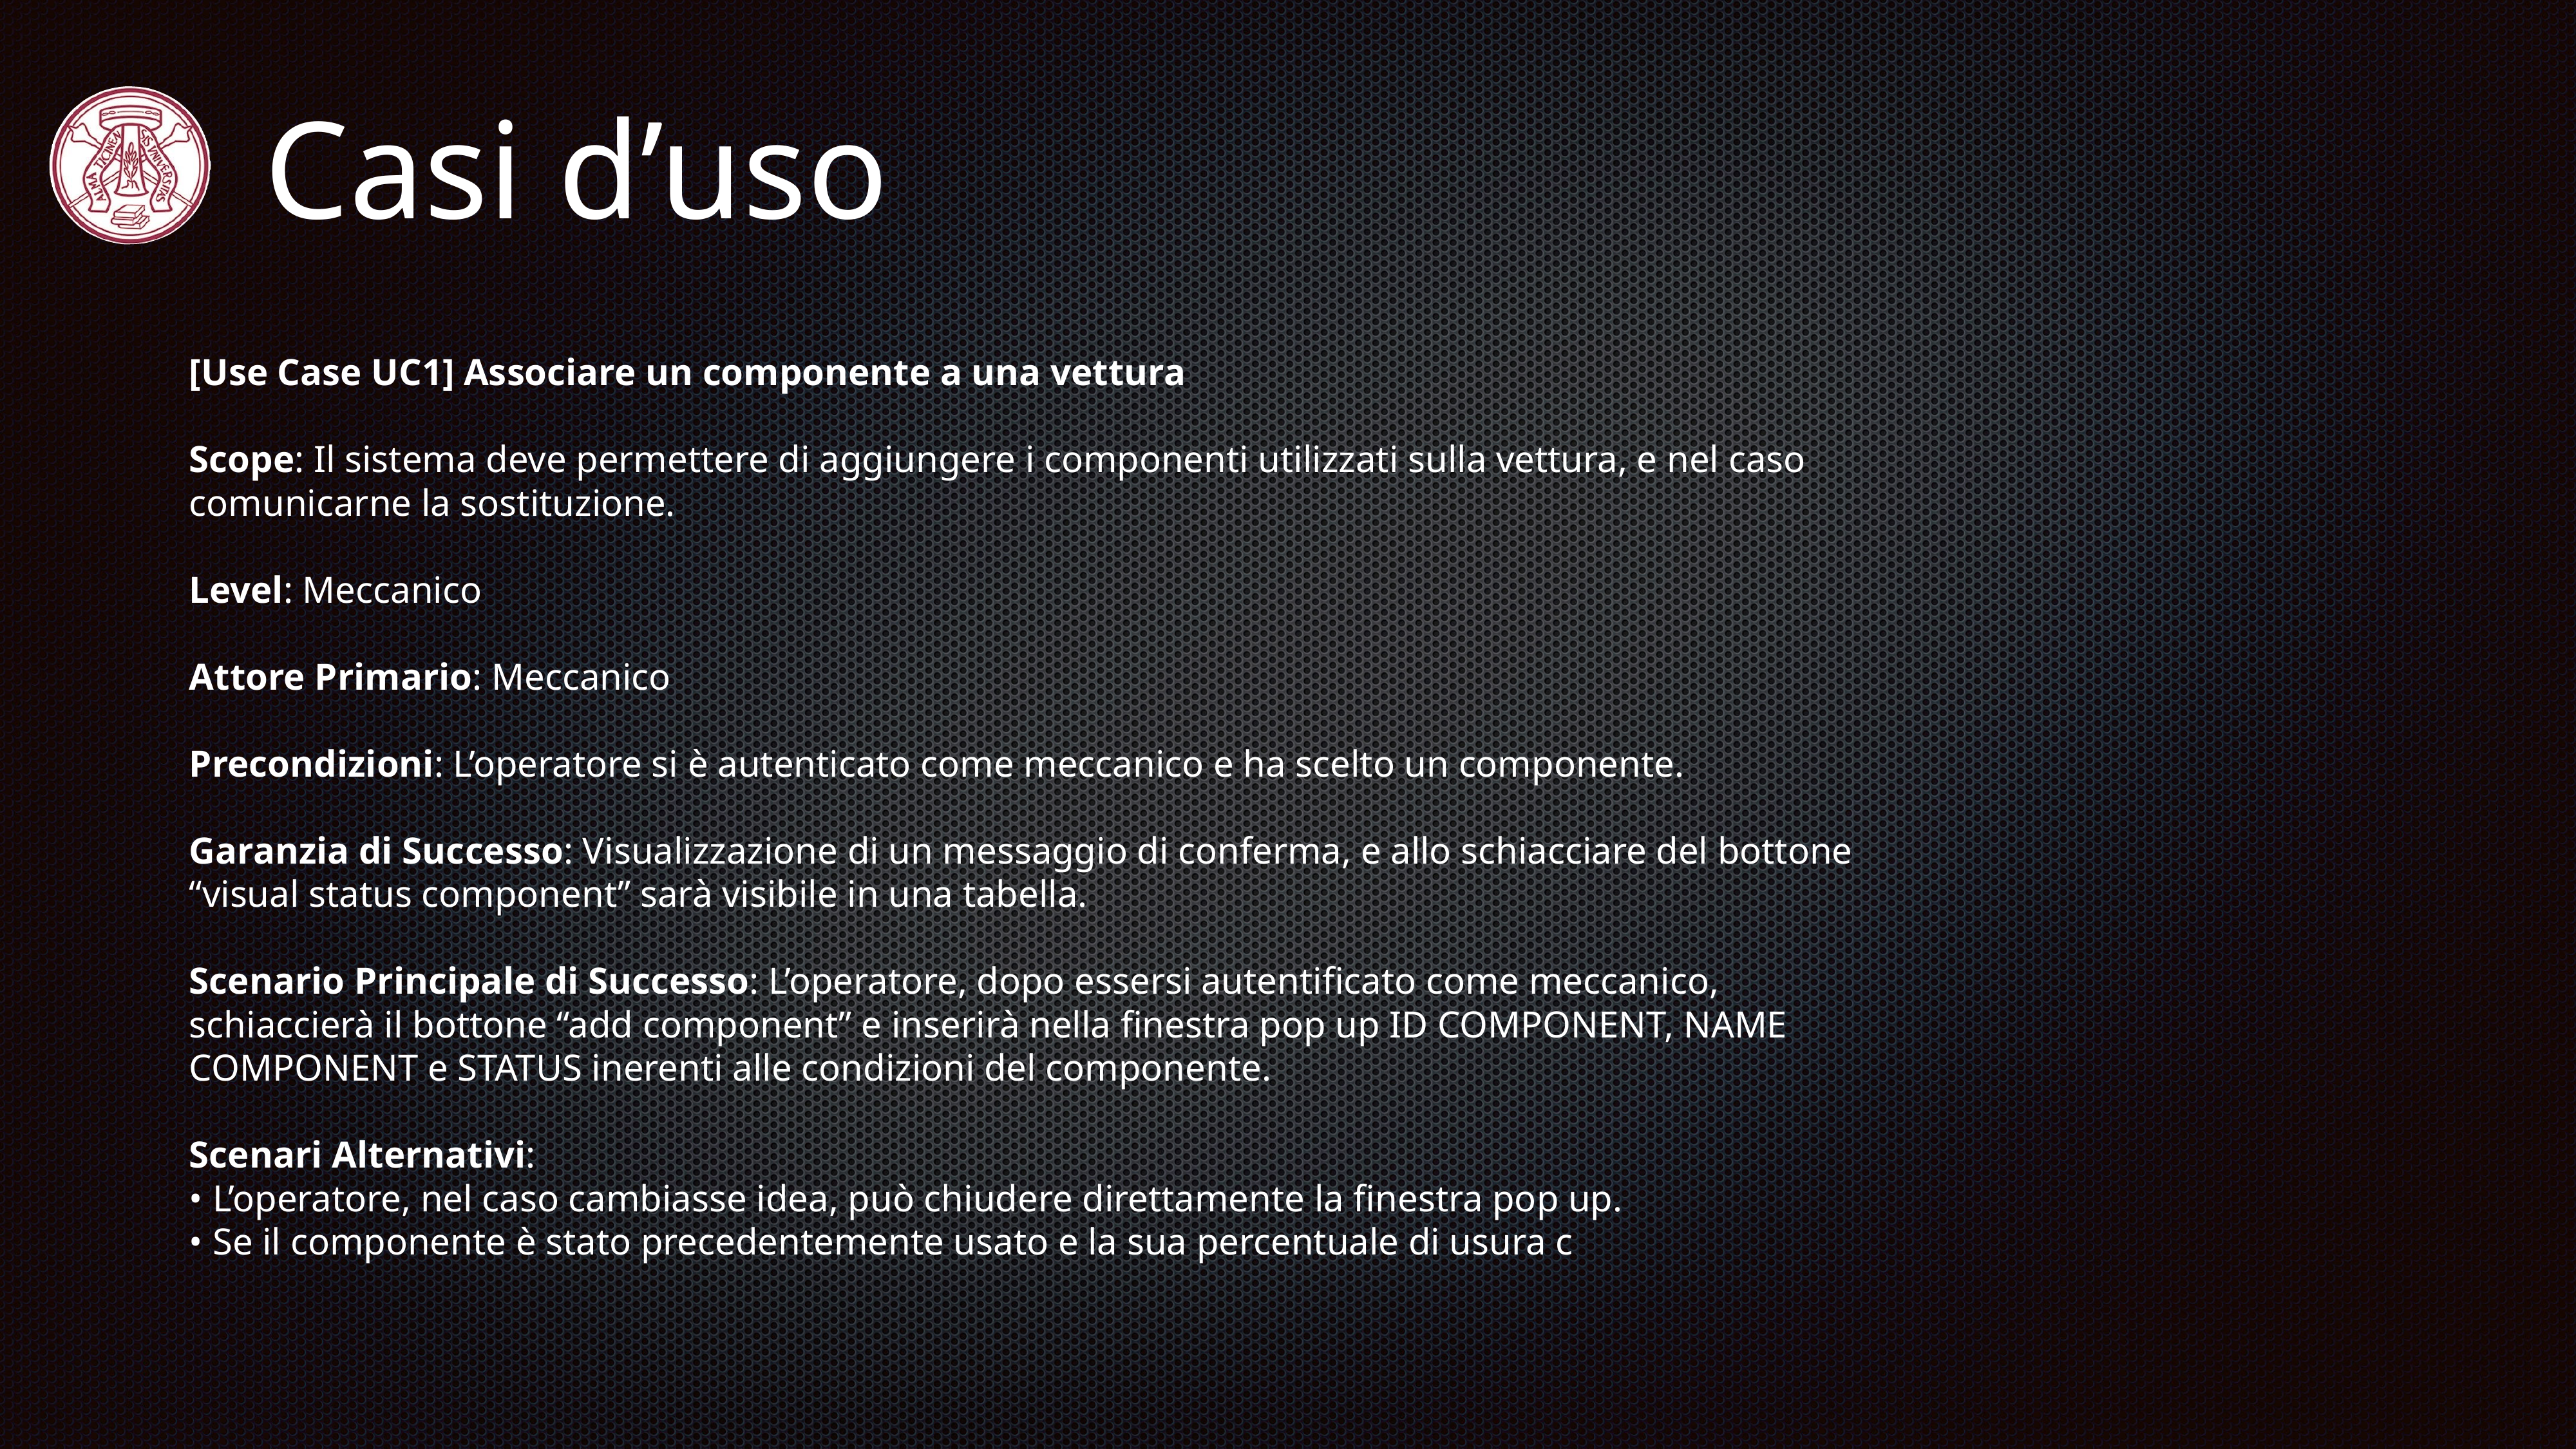

# Casi d’uso
[Use Case UC1] Associare un componente a una vettura
Scope: Il sistema deve permettere di aggiungere i componenti utilizzati sulla vettura, e nel caso
comunicarne la sostituzione.
Level: Meccanico
Attore Primario: Meccanico
Precondizioni: L’operatore si è autenticato come meccanico e ha scelto un componente.
Garanzia di Successo: Visualizzazione di un messaggio di conferma, e allo schiacciare del bottone
“visual status component” sarà visibile in una tabella.
Scenario Principale di Successo: L’operatore, dopo essersi autentificato come meccanico,
schiaccierà il bottone “add component” e inserirà nella finestra pop up ID COMPONENT, NAME
COMPONENT e STATUS inerenti alle condizioni del componente.
Scenari Alternativi:
• L’operatore, nel caso cambiasse idea, può chiudere direttamente la finestra pop up.
• Se il componente è stato precedentemente usato e la sua percentuale di usura c